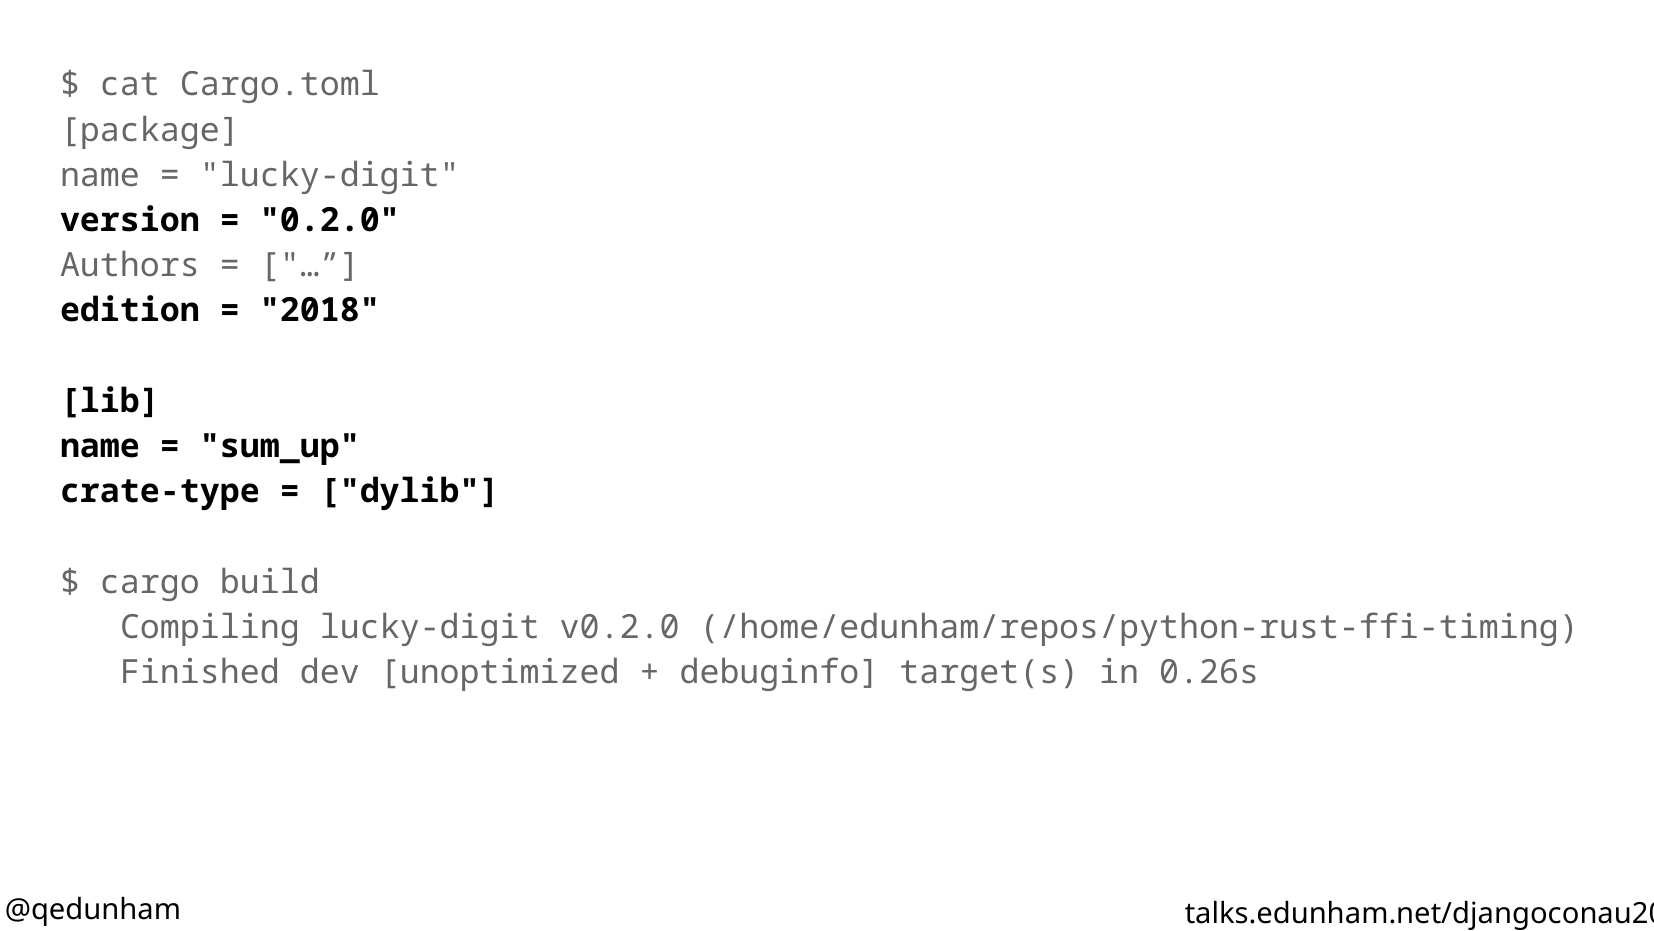

$ cat Cargo.toml
[package]
name = "lucky-digit"
version = "0.2.0"
Authors = ["…”]
edition = "2018"
[lib]
name = "sum_up"
crate-type = ["dylib"]
$ cargo build
 Compiling lucky-digit v0.2.0 (/home/edunham/repos/python-rust-ffi-timing)
 Finished dev [unoptimized + debuginfo] target(s) in 0.26s